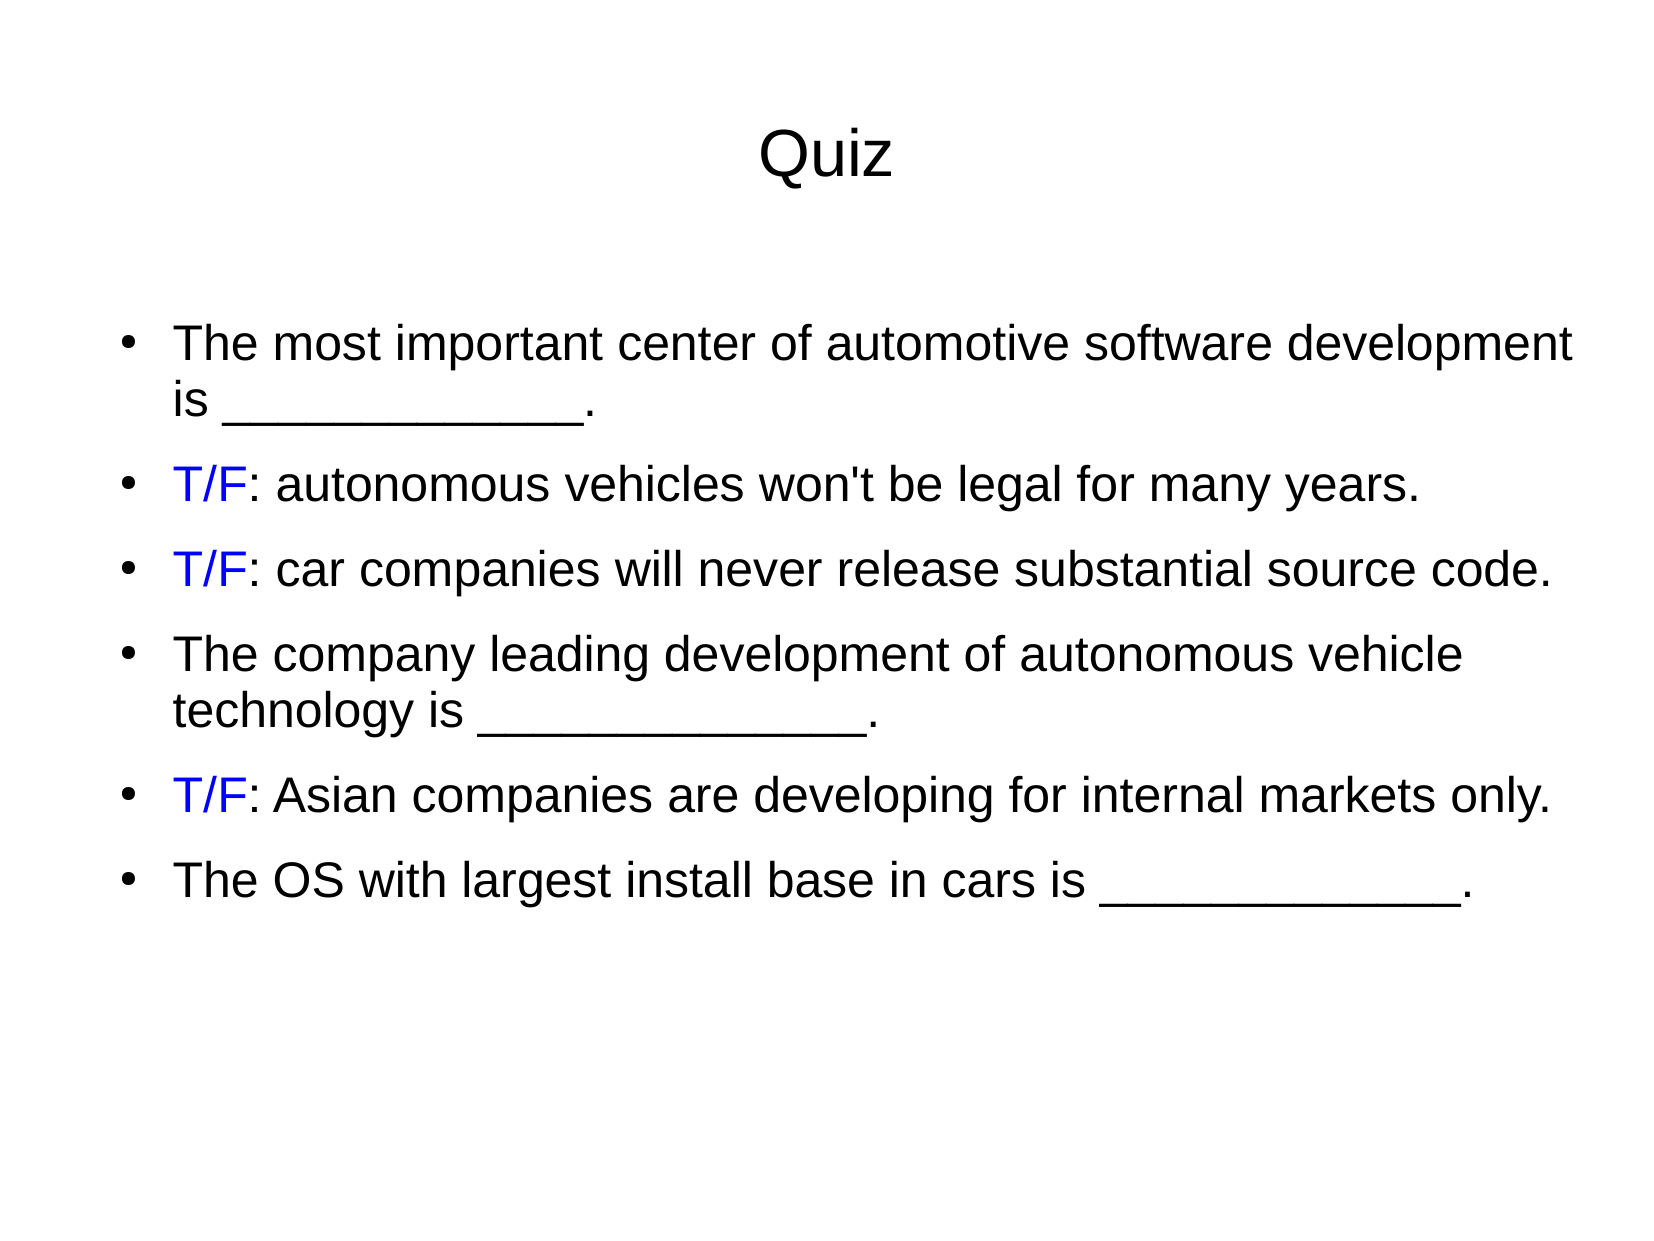

# Quiz
The most important center of automotive software development is _____________.
T/F: autonomous vehicles won't be legal for many years.
T/F: car companies will never release substantial source code.
The company leading development of autonomous vehicle technology is ______________.
T/F: Asian companies are developing for internal markets only.
The OS with largest install base in cars is _____________.